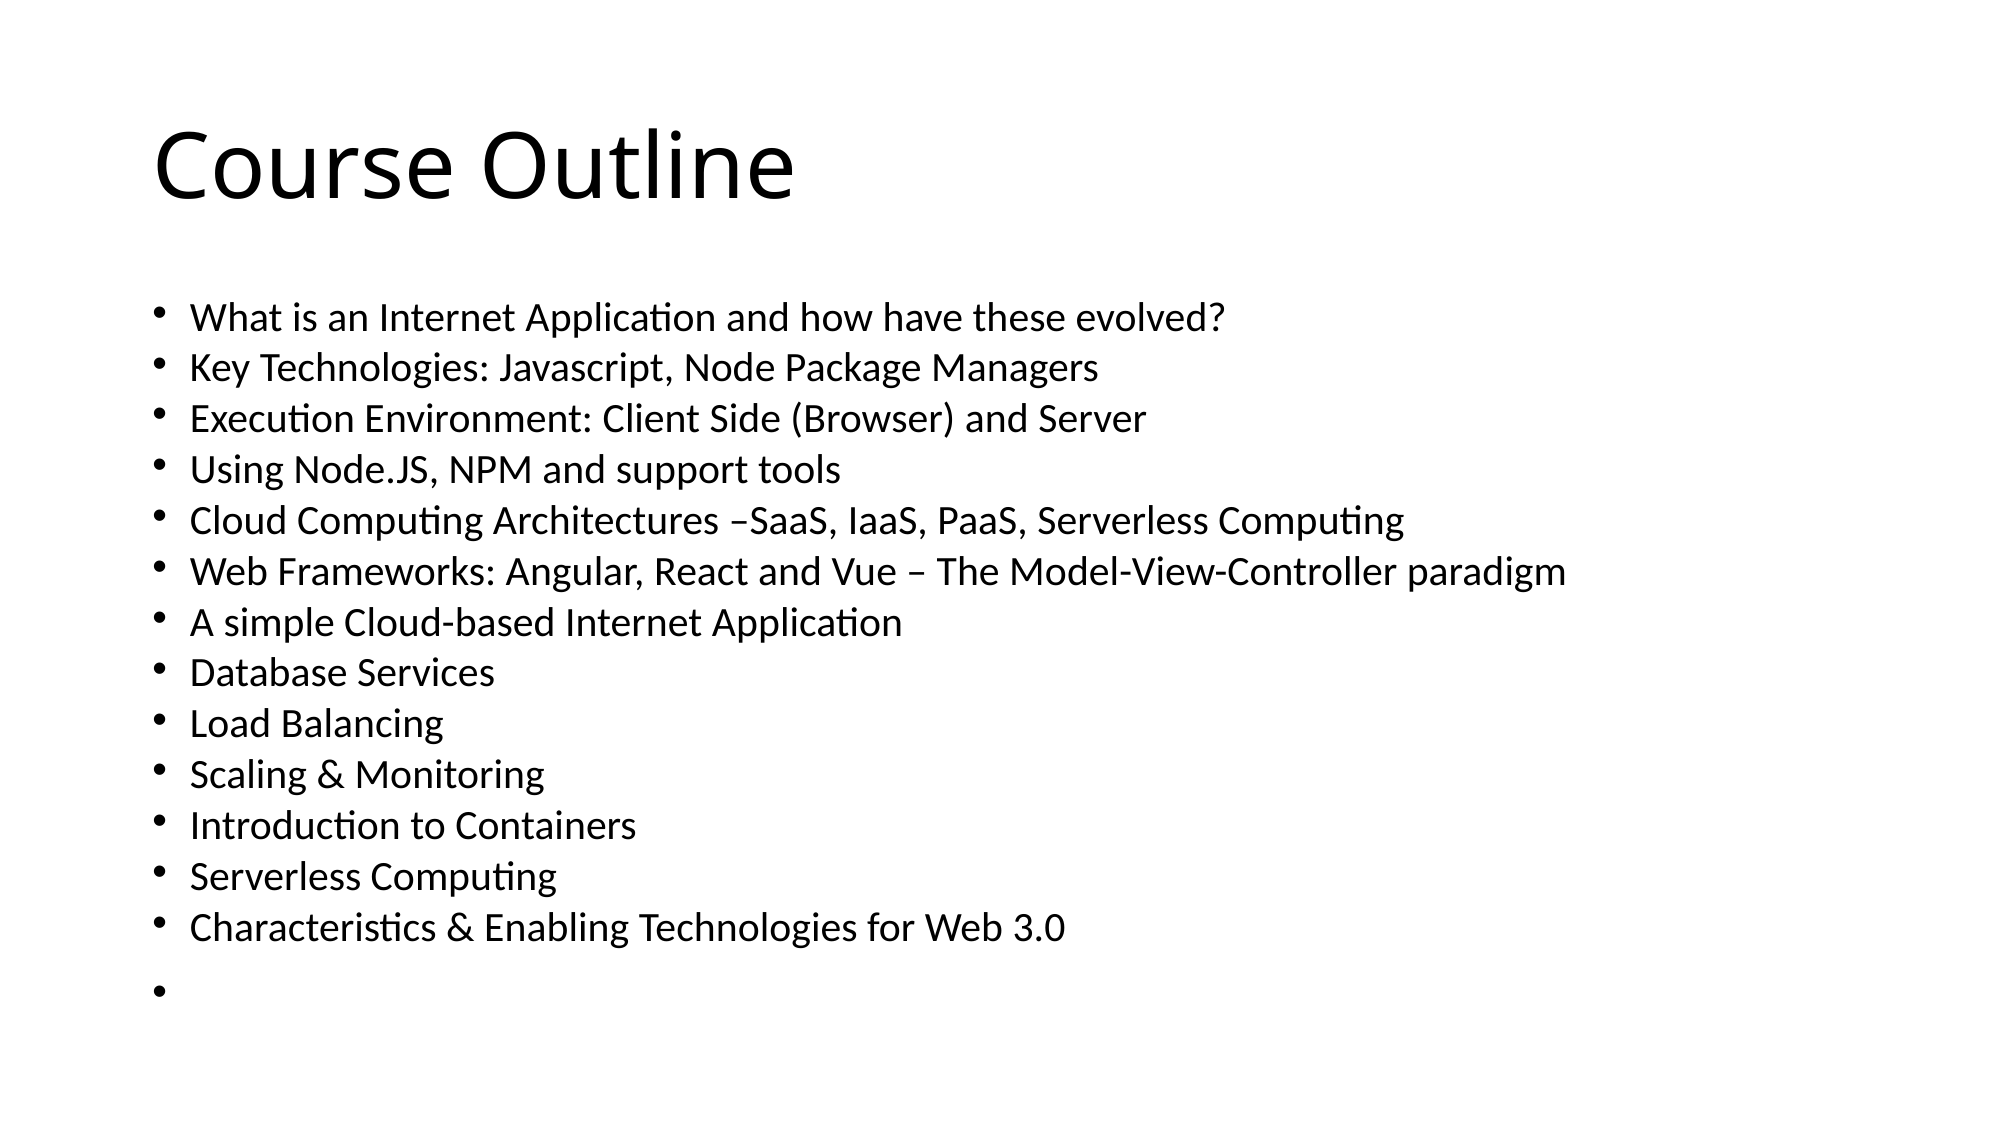

# Course Outline
What is an Internet Application and how have these evolved?
Key Technologies: Javascript, Node Package Managers
Execution Environment: Client Side (Browser) and Server
Using Node.JS, NPM and support tools
Cloud Computing Architectures –SaaS, IaaS, PaaS, Serverless Computing
Web Frameworks: Angular, React and Vue – The Model-View-Controller paradigm
A simple Cloud-based Internet Application
Database Services
Load Balancing
Scaling & Monitoring
Introduction to Containers
Serverless Computing
Characteristics & Enabling Technologies for Web 3.0